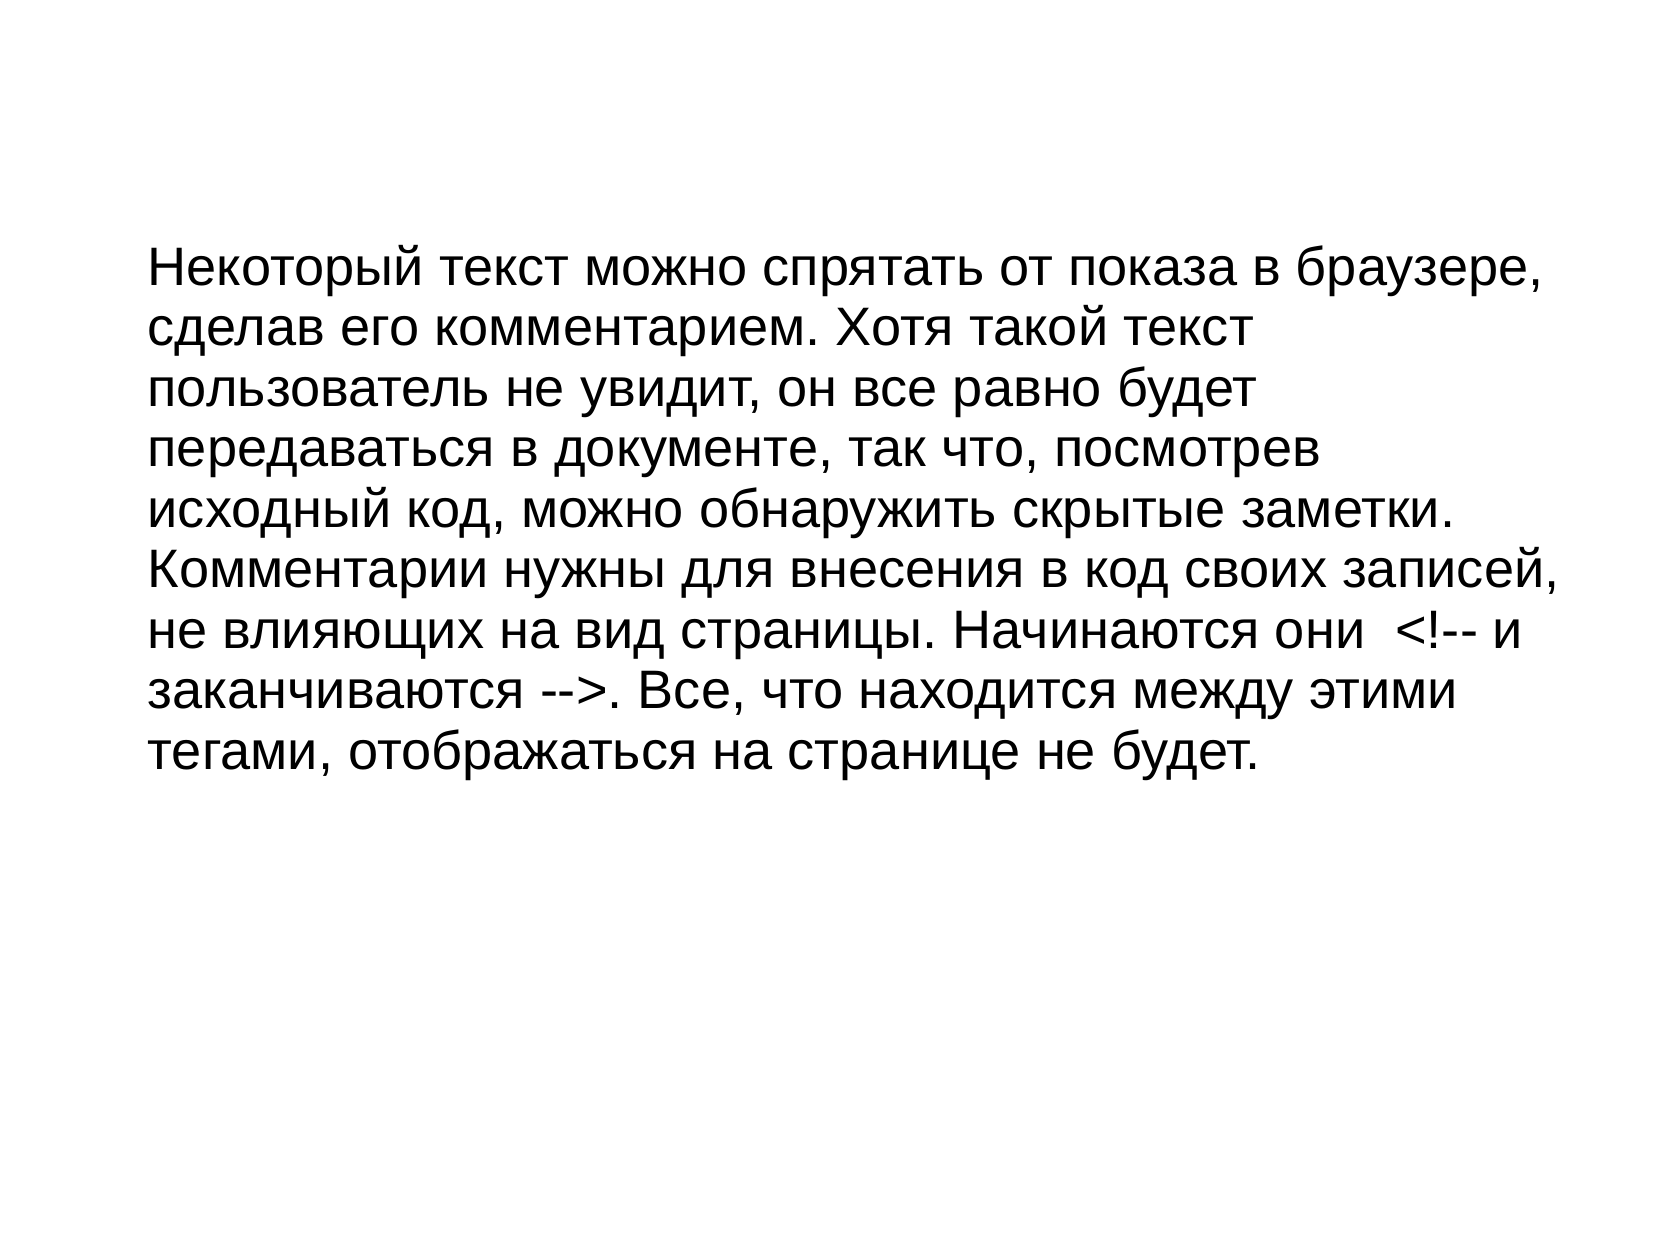

# Некоторый текст можно спрятать от показа в браузере, сделав его комментарием. Хотя такой текст пользователь не увидит, он все равно будет передаваться в документе, так что, посмотрев исходный код, можно обнаружить скрытые заметки. Комментарии нужны для внесения в код своих записей, не влияющих на вид страницы. Начинаются они <!-- и заканчиваются -->. Все, что находится между этими тегами, отображаться на странице не будет.